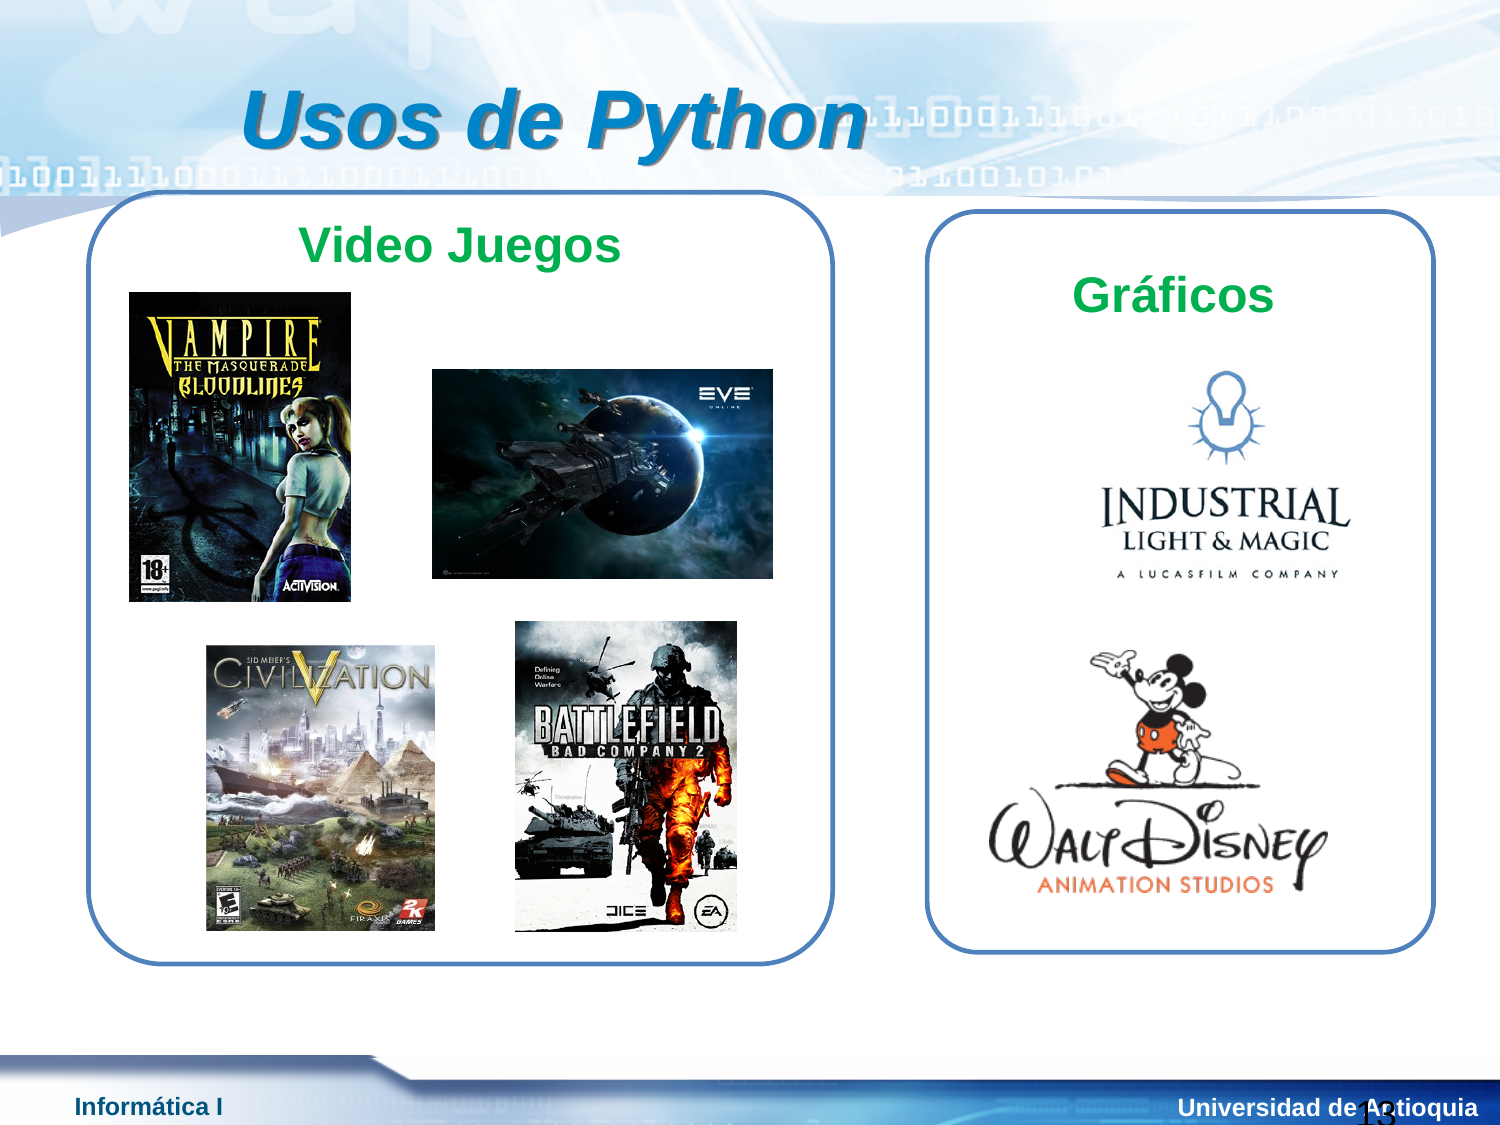

# Usos de Python
Video Juegos
Gráficos